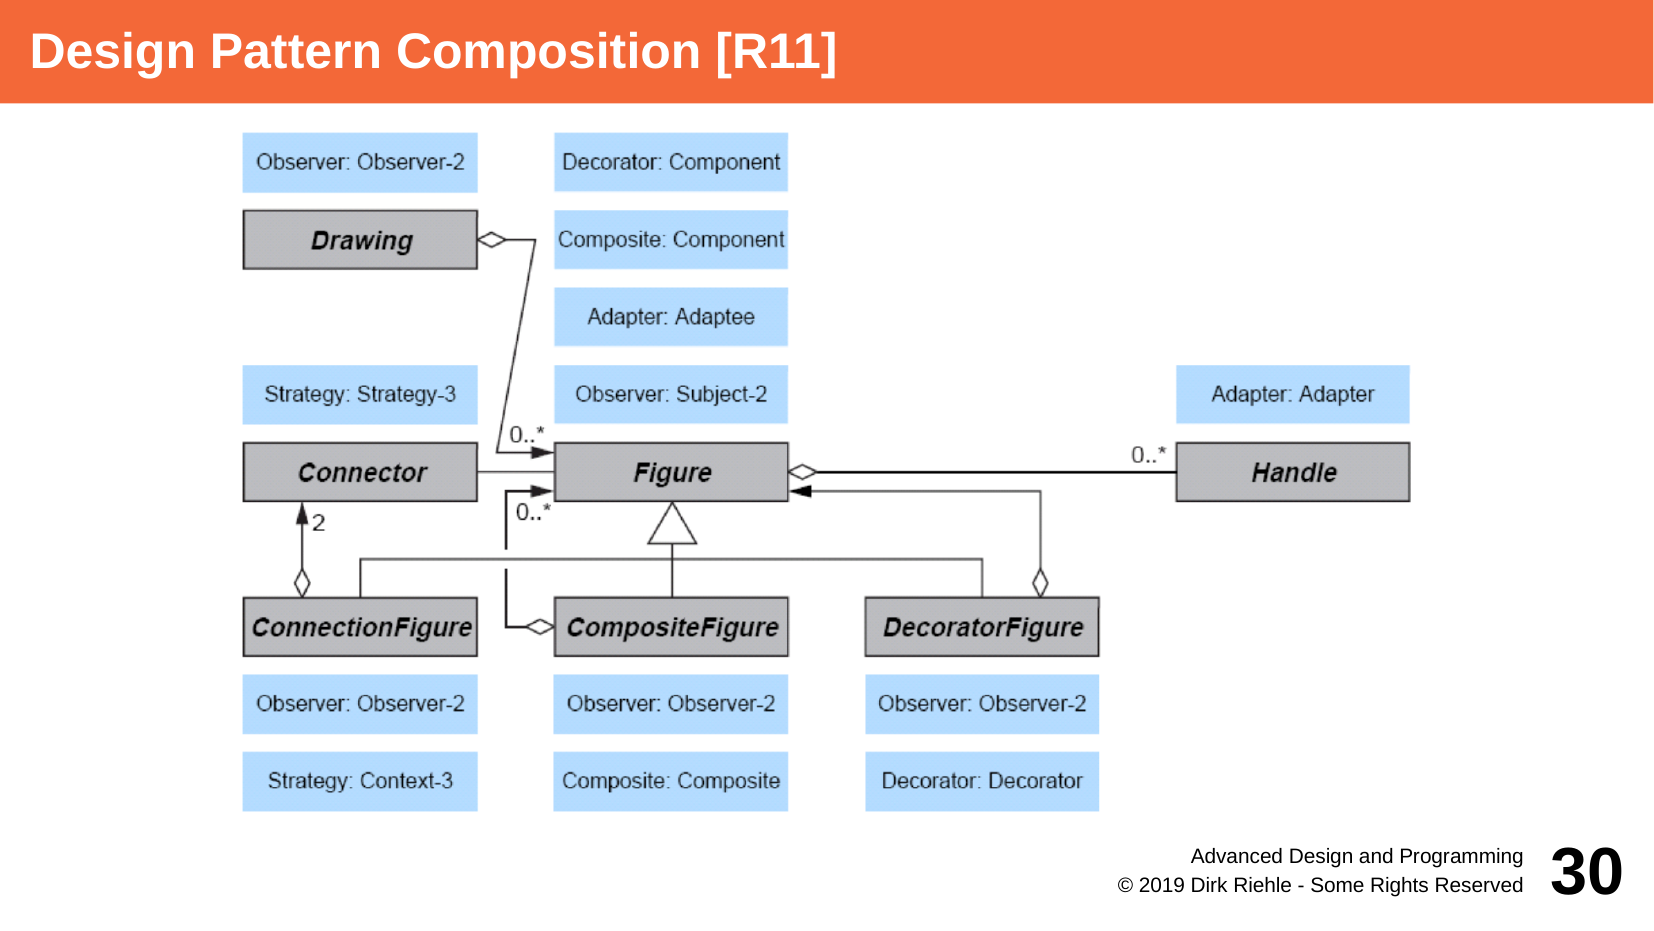

# Design Pattern Composition [R11]
Advanced Design and Programming
30
© 2019 Dirk Riehle - Some Rights Reserved